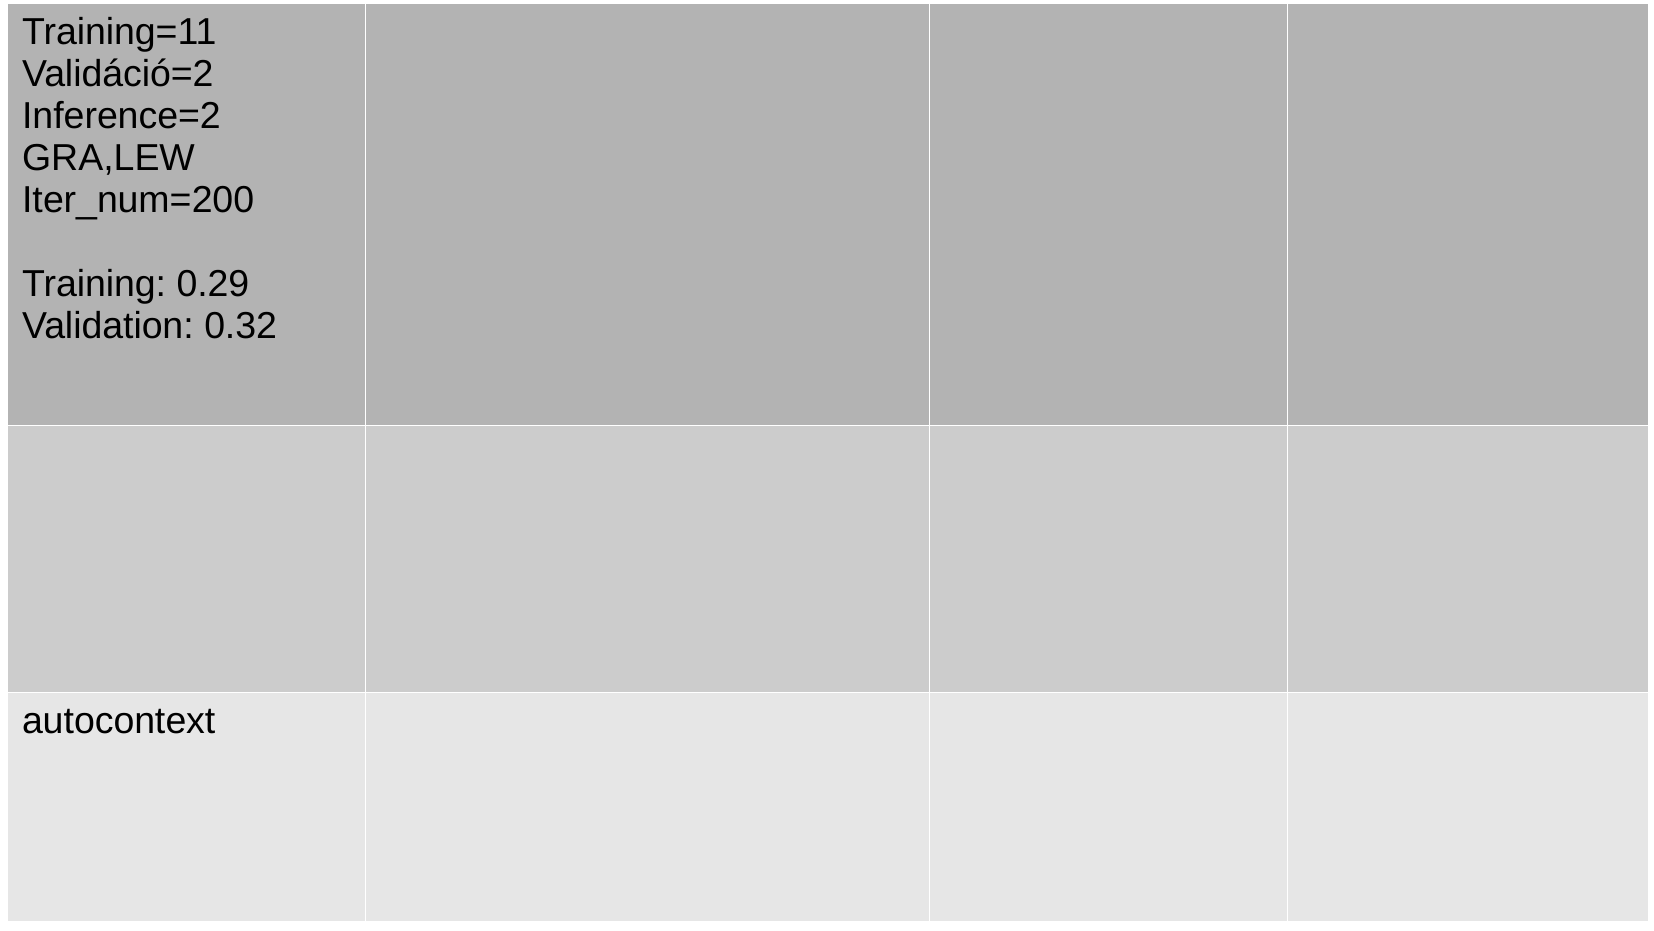

| Training=11 Validáció=2 Inference=2 GRA,LEW Iter\_num=200 Training: 0.29 Validation: 0.32 | | | |
| --- | --- | --- | --- |
| | | | |
| autocontext | | | |